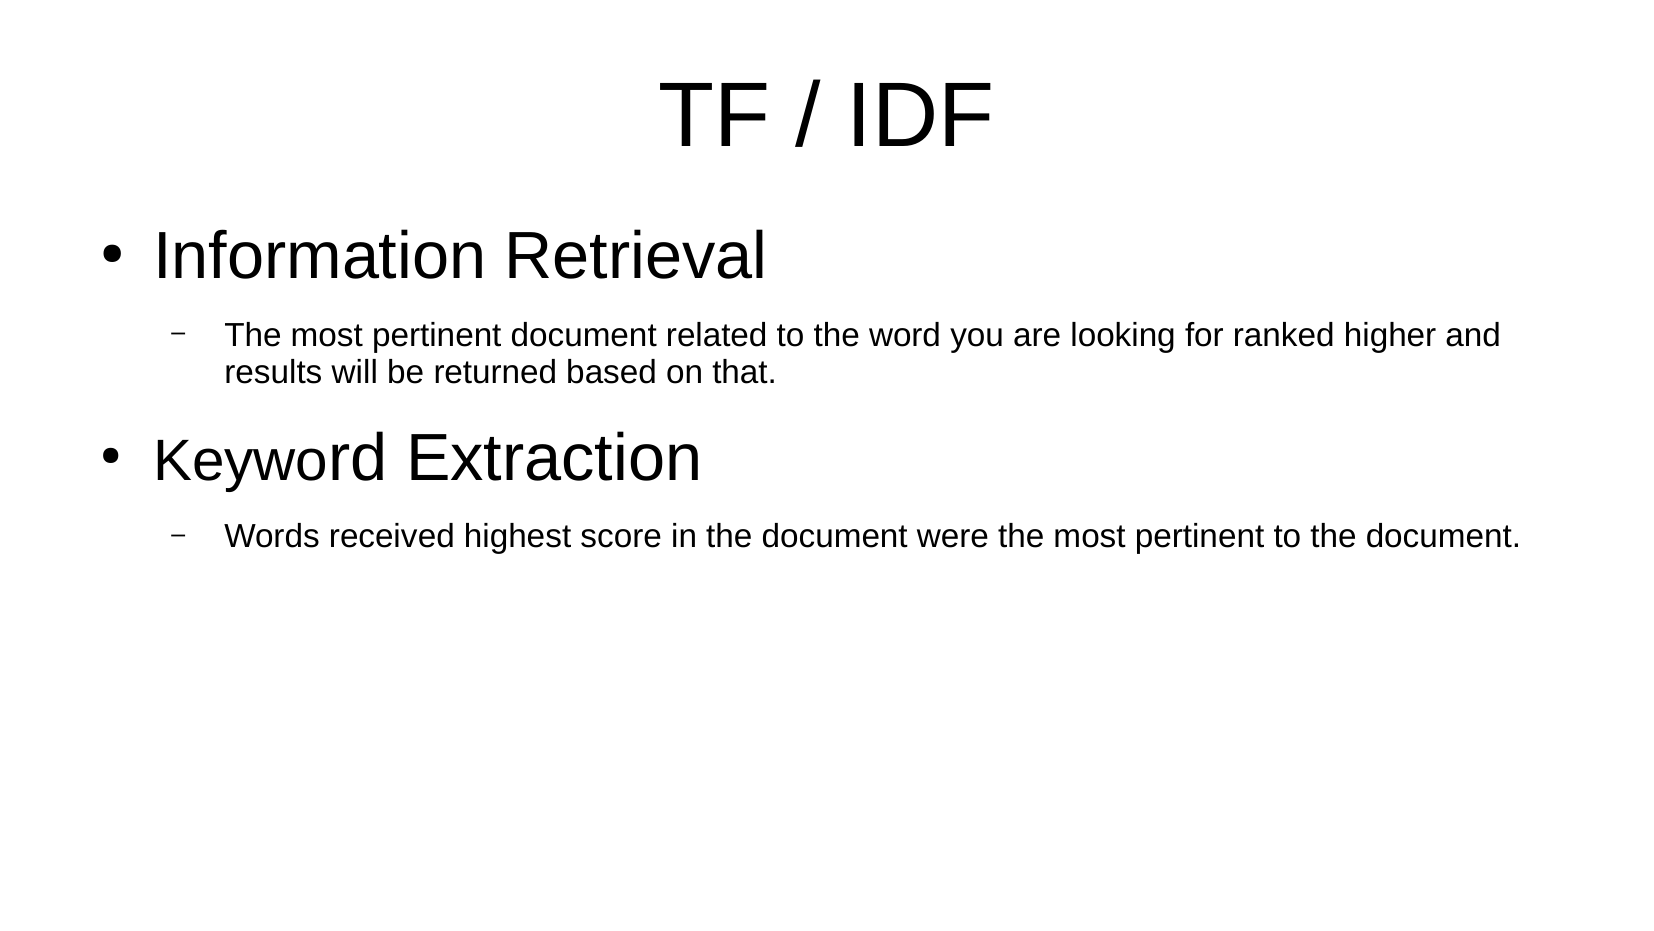

# TF / IDF
Information Retrieval
The most pertinent document related to the word you are looking for ranked higher and results will be returned based on that.
Keyword Extraction
Words received highest score in the document were the most pertinent to the document.